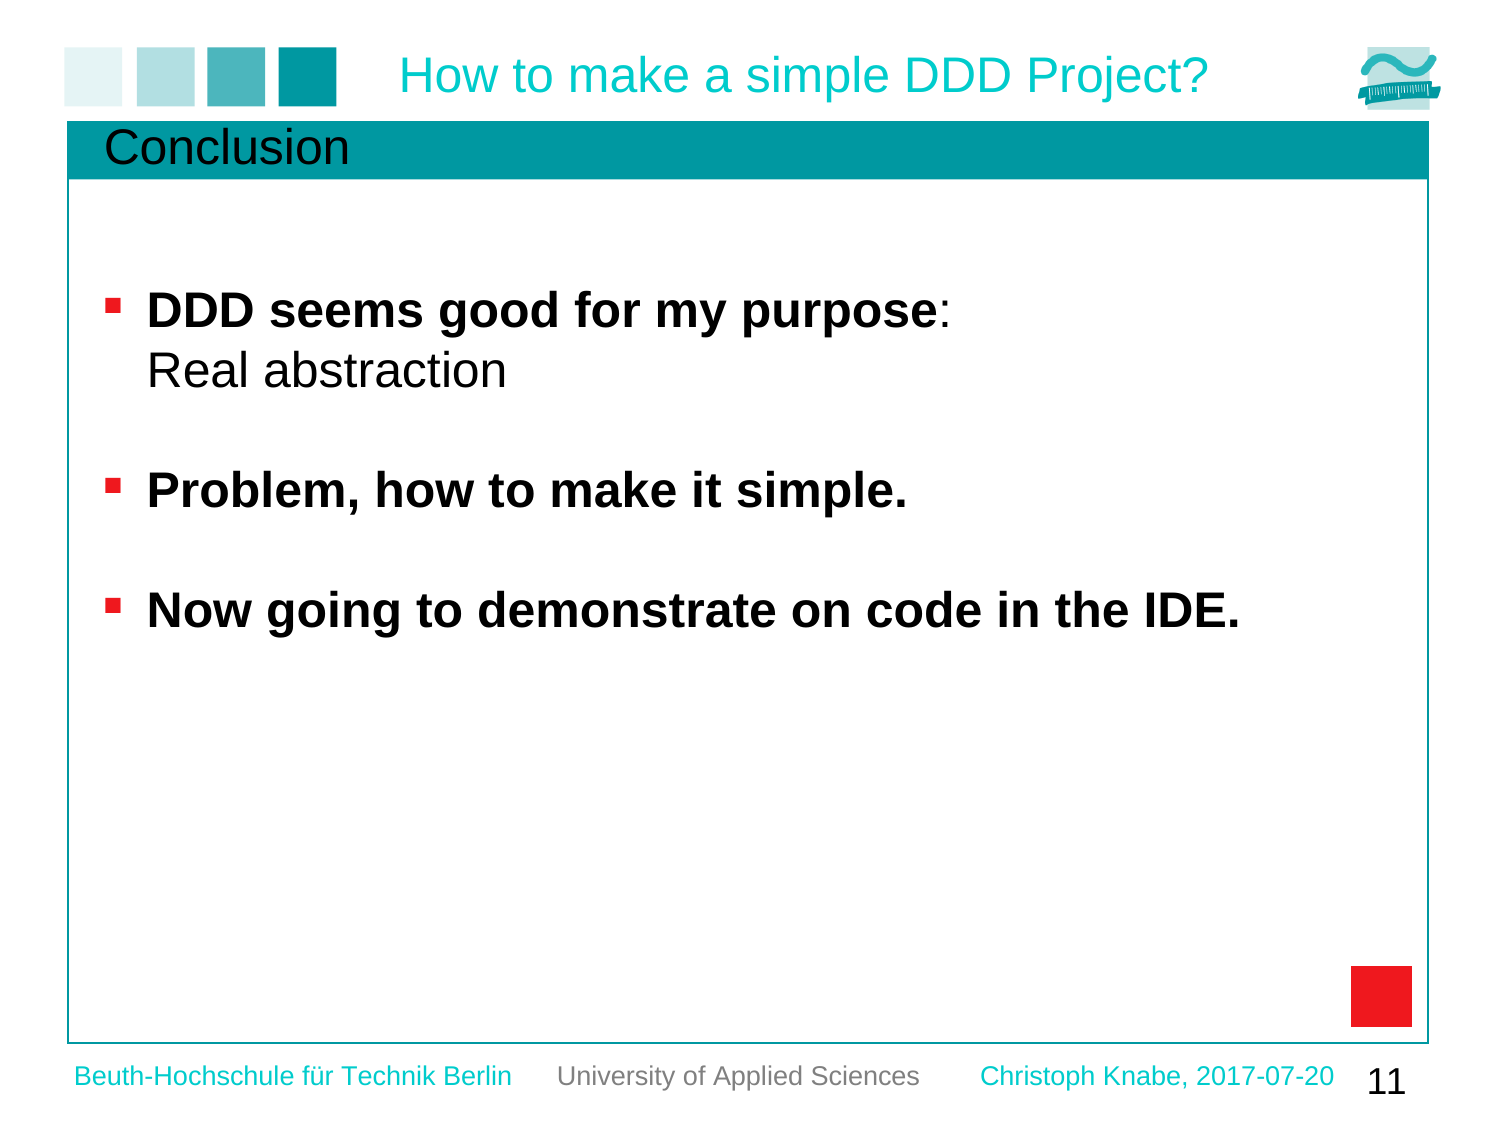

Conclusion
DDD seems good for my purpose:
Real abstraction
Problem, how to make it simple.
Now going to demonstrate on code in the IDE.
11